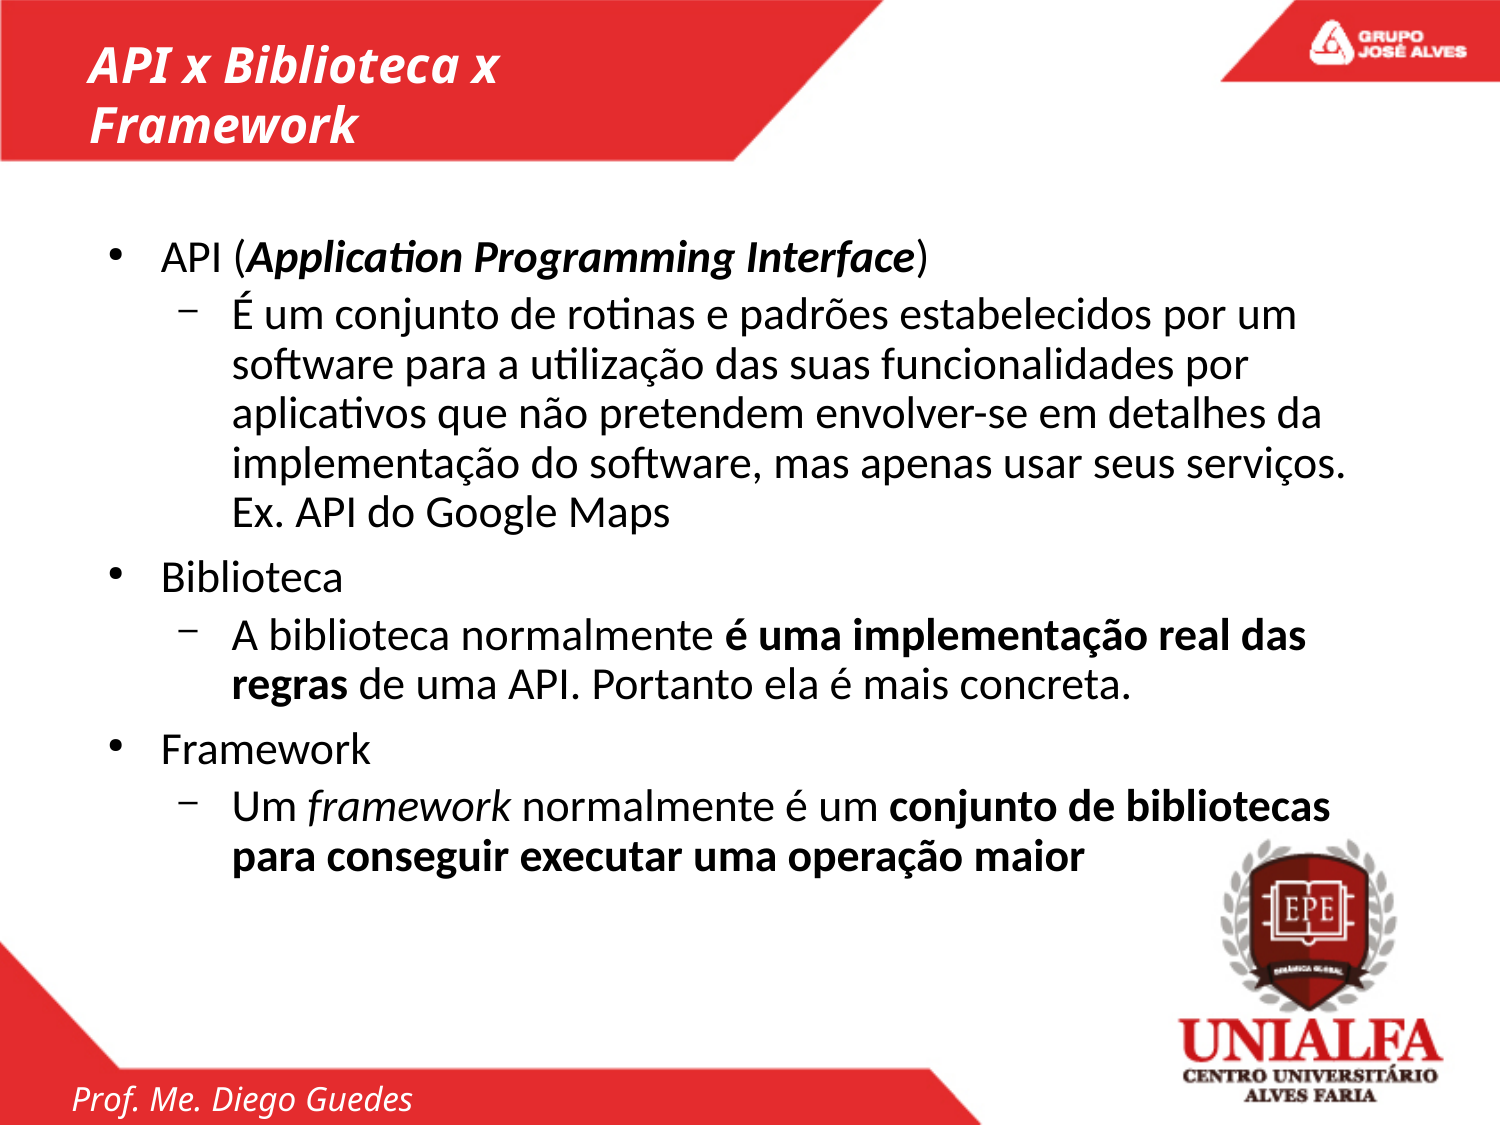

API x Biblioteca x Framework
# API (Application Programming Interface)
É um conjunto de rotinas e padrões estabelecidos por um software para a utilização das suas funcionalidades por aplicativos que não pretendem envolver-se em detalhes da implementação do software, mas apenas usar seus serviços. Ex. API do Google Maps
Biblioteca
A biblioteca normalmente é uma implementação real das regras de uma API. Portanto ela é mais concreta.
Framework
Um framework normalmente é um conjunto de bibliotecas para conseguir executar uma operação maior
Prof. Me. Diego Guedes